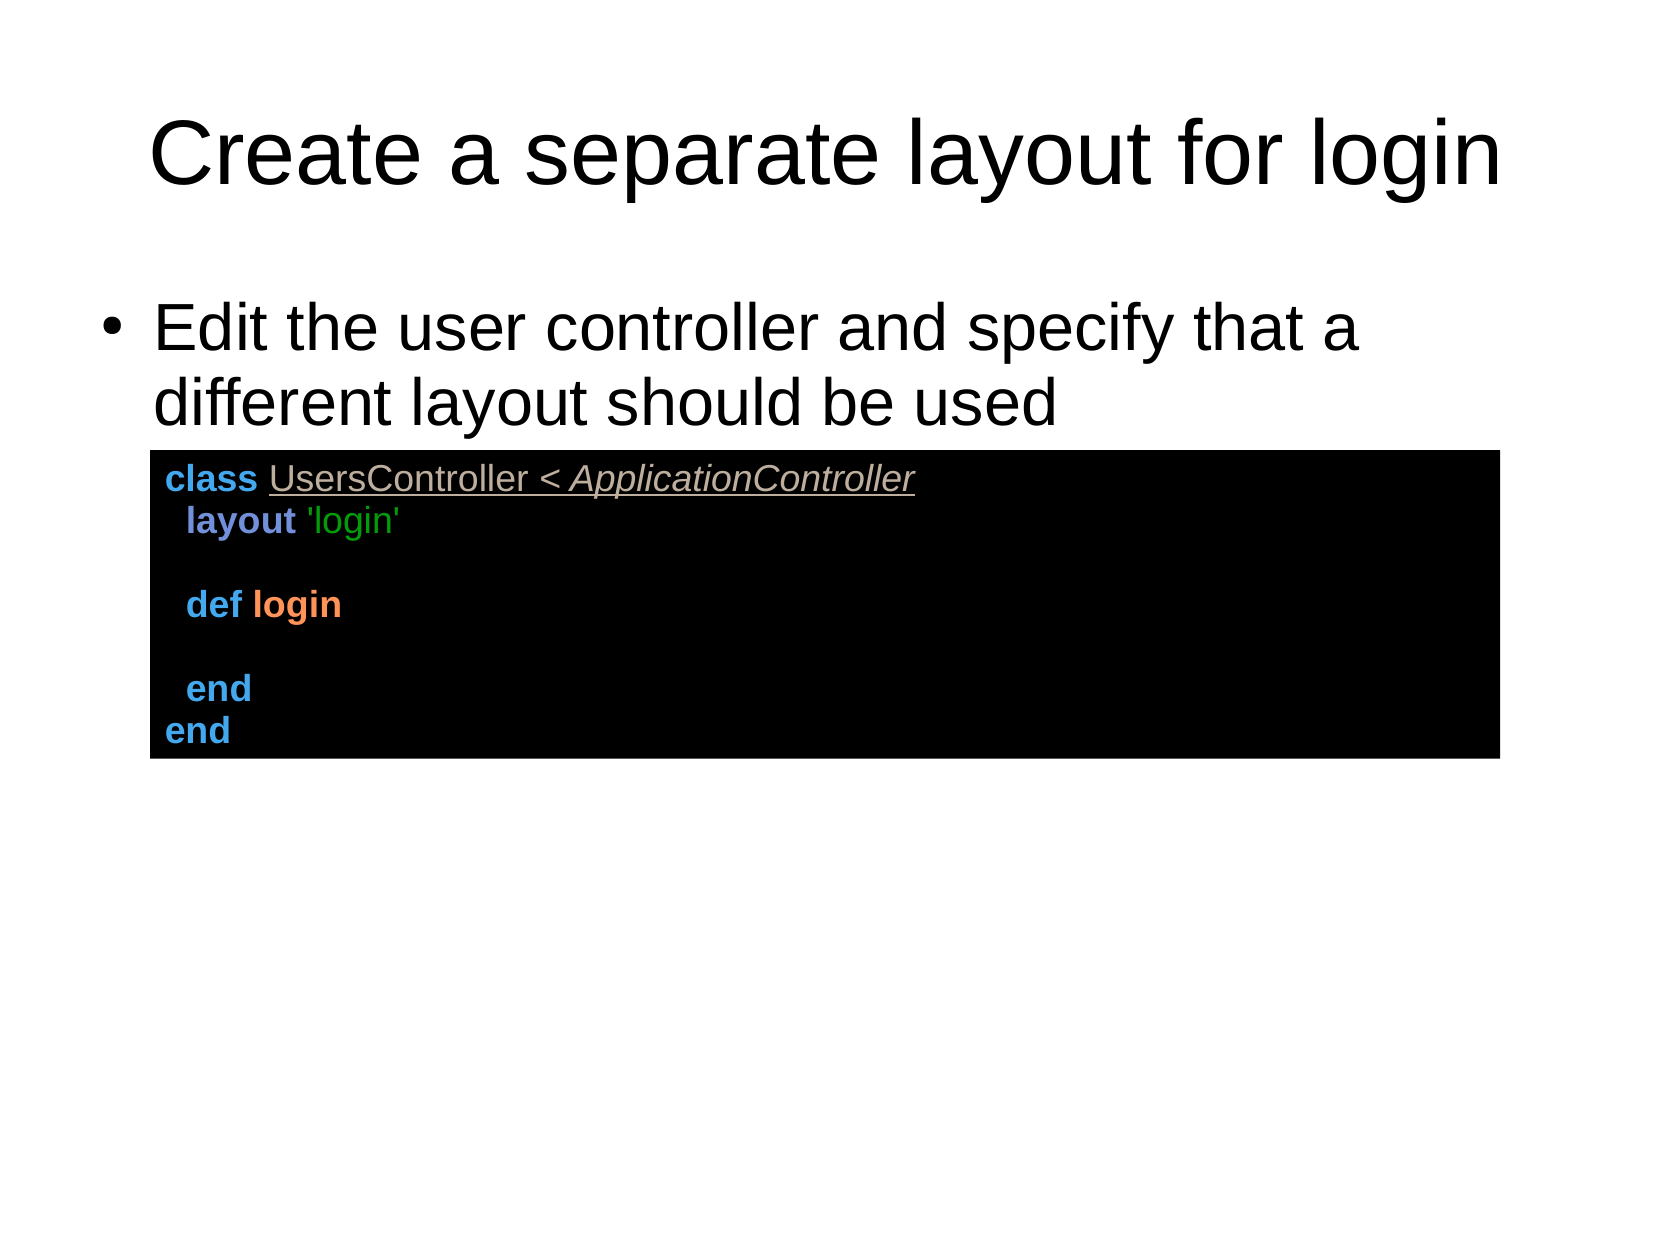

# Create a separate layout for login
Edit the user controller and specify that a different layout should be used
class UsersController < ApplicationController
 layout 'login'
 def login
 end
end